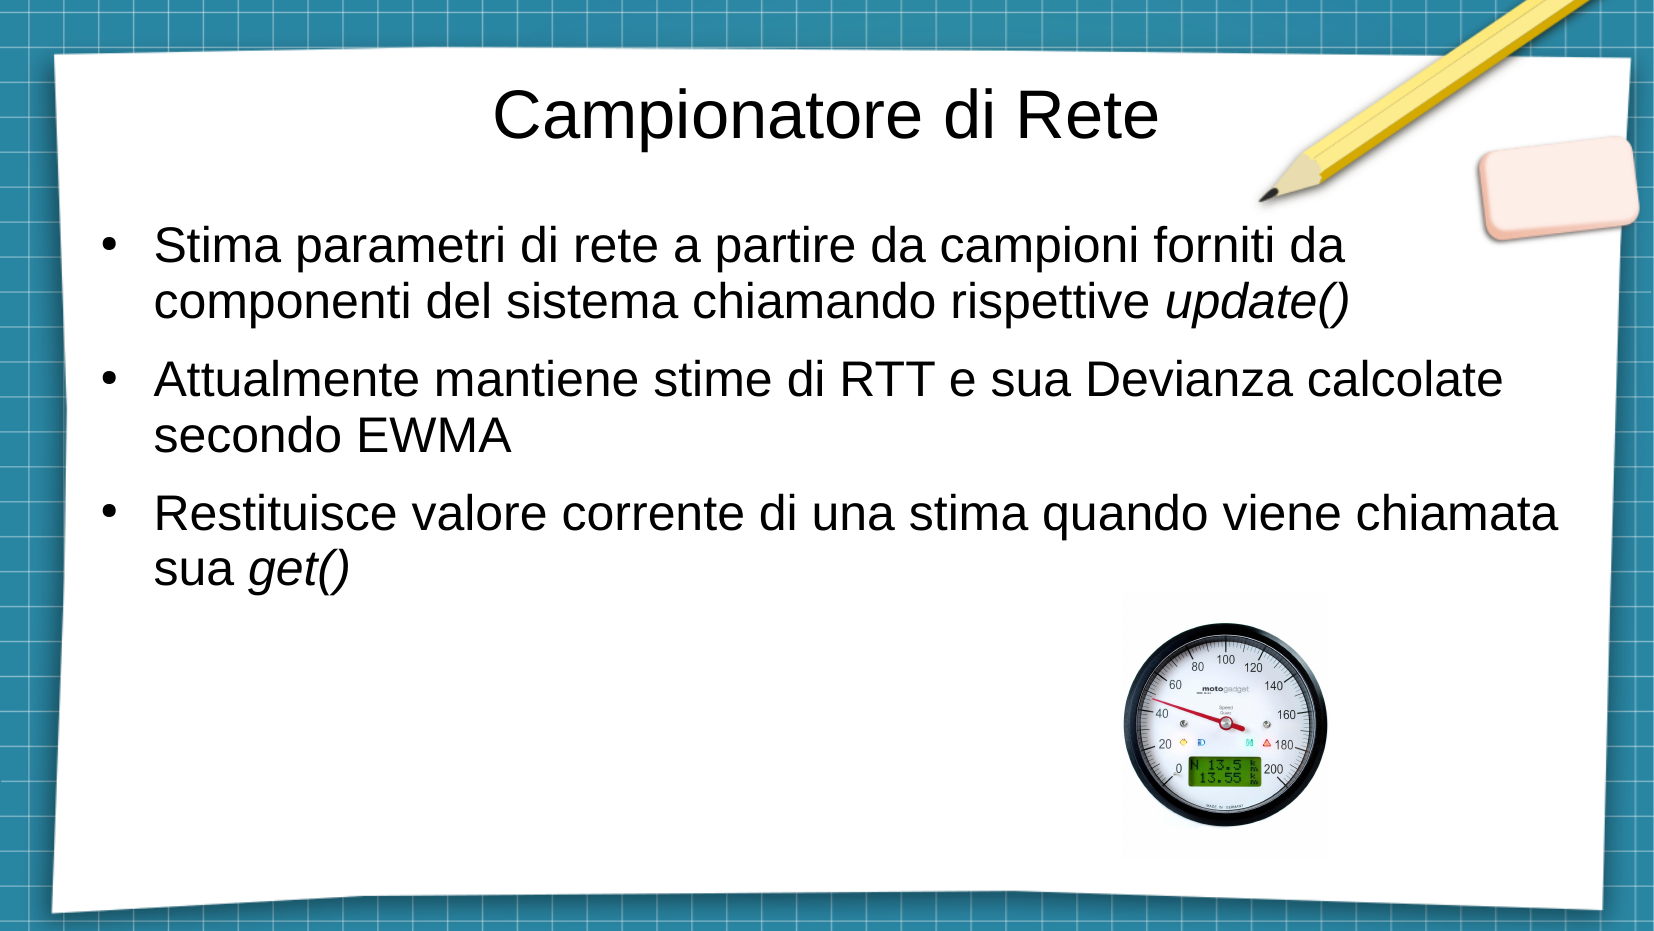

# Campionatore di Rete
Stima parametri di rete a partire da campioni forniti da componenti del sistema chiamando rispettive update()
Attualmente mantiene stime di RTT e sua Devianza calcolate secondo EWMA
Restituisce valore corrente di una stima quando viene chiamata sua get()